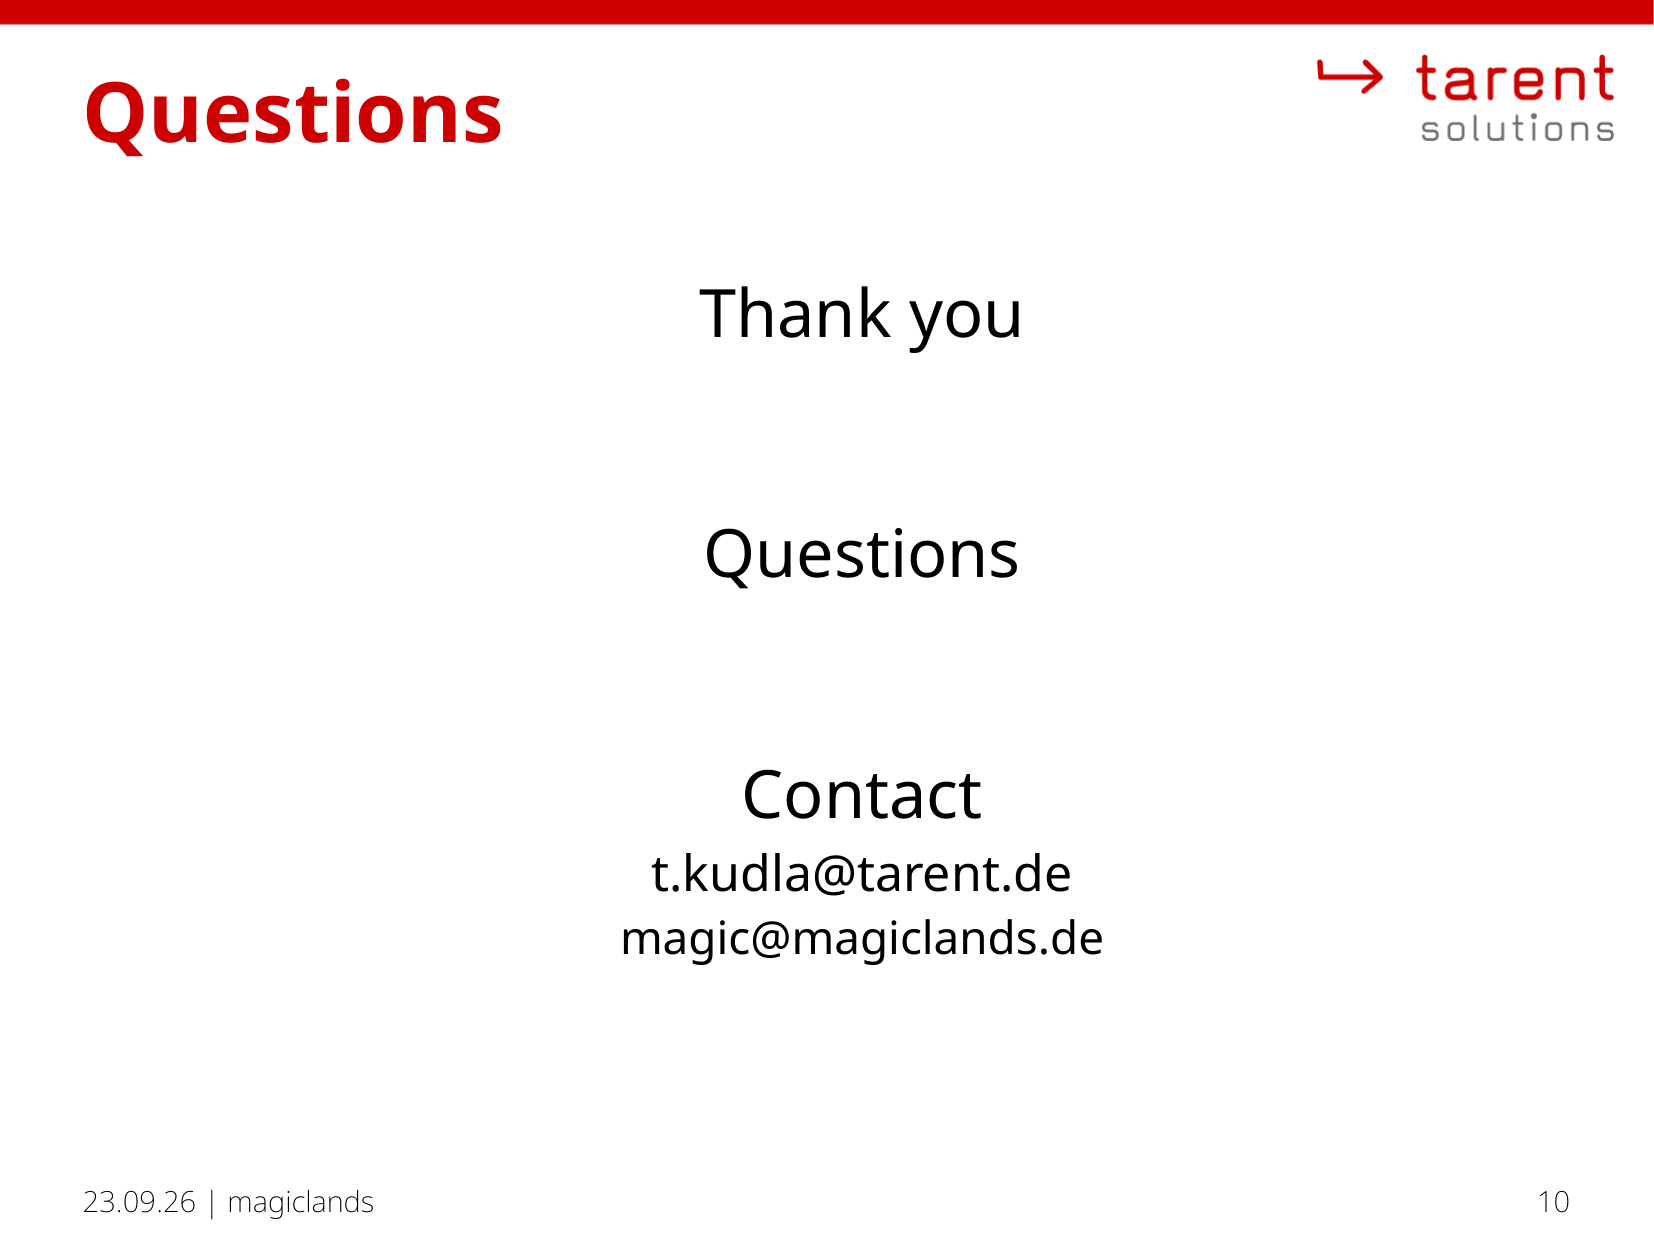

# Questions
Thank you
Questions
Contact
t.kudla@tarent.de
magic@magiclands.de
10